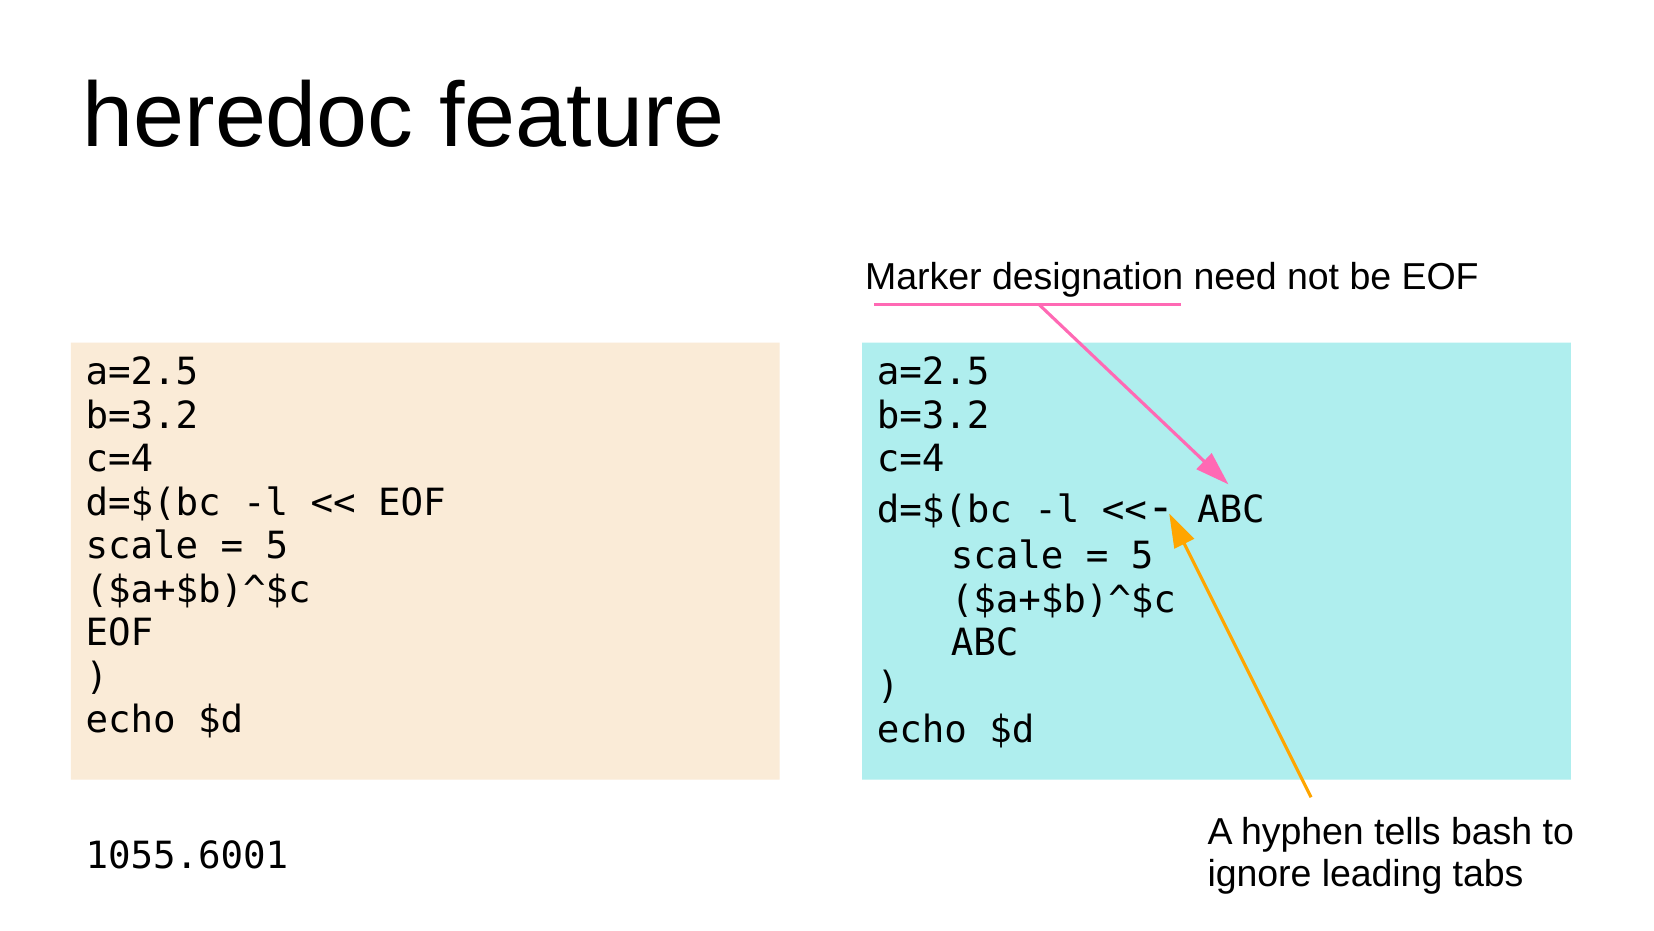

# heredoc feature
Marker designation need not be EOF
a=2.5
b=3.2
c=4
d=$(bc -l << EOF
scale = 5
($a+$b)^$c
EOF
)
echo $d
a=2.5
b=3.2
c=4
d=$(bc -l <<- ABC
	scale = 5
	($a+$b)^$c
	ABC
)
echo $d
A hyphen tells bash to
ignore leading tabs
1055.6001